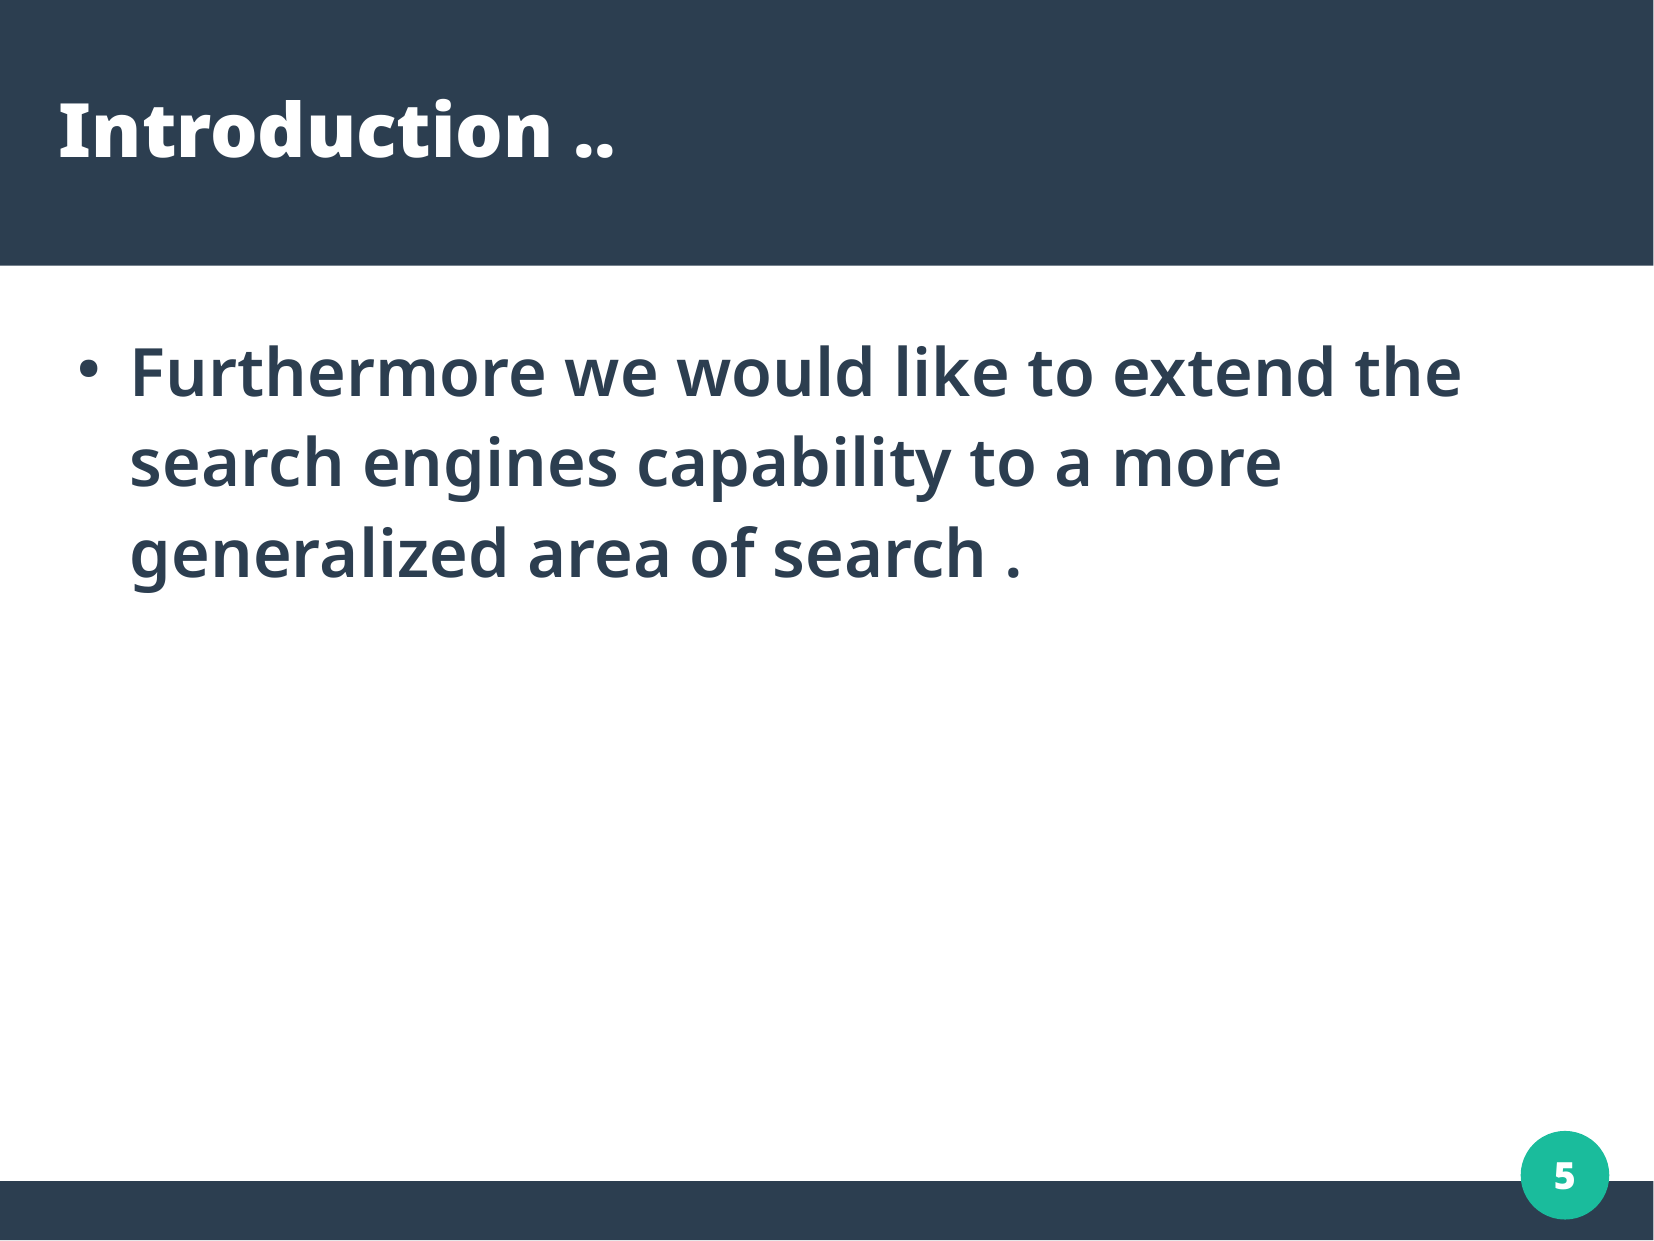

# Introduction ..
Furthermore we would like to extend the search engines capability to a more generalized area of search .
5